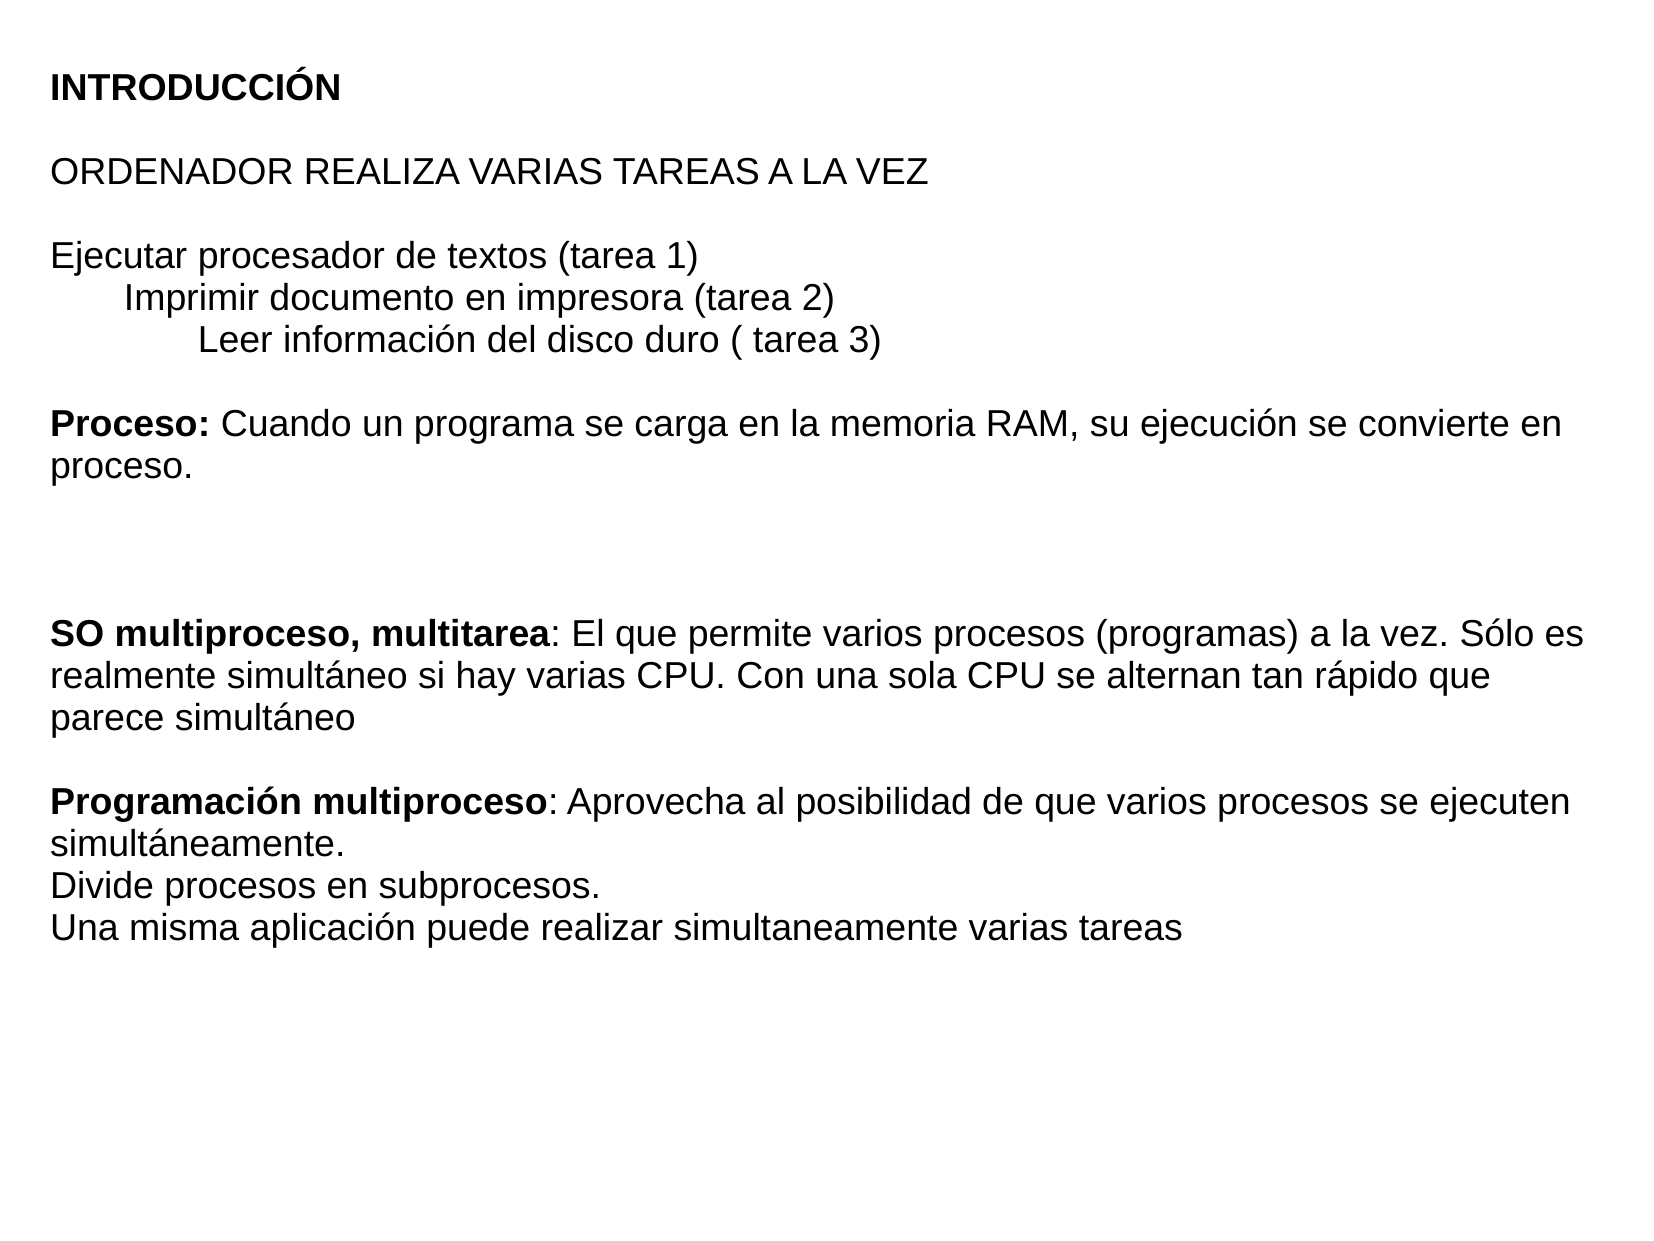

INTRODUCCIÓN
ORDENADOR REALIZA VARIAS TAREAS A LA VEZ
Ejecutar procesador de textos (tarea 1)
	Imprimir documento en impresora (tarea 2)
		Leer información del disco duro ( tarea 3)
Proceso: Cuando un programa se carga en la memoria RAM, su ejecución se convierte en proceso.
SO multiproceso, multitarea: El que permite varios procesos (programas) a la vez. Sólo es realmente simultáneo si hay varias CPU. Con una sola CPU se alternan tan rápido que parece simultáneo
Programación multiproceso: Aprovecha al posibilidad de que varios procesos se ejecuten simultáneamente.
Divide procesos en subprocesos.
Una misma aplicación puede realizar simultaneamente varias tareas